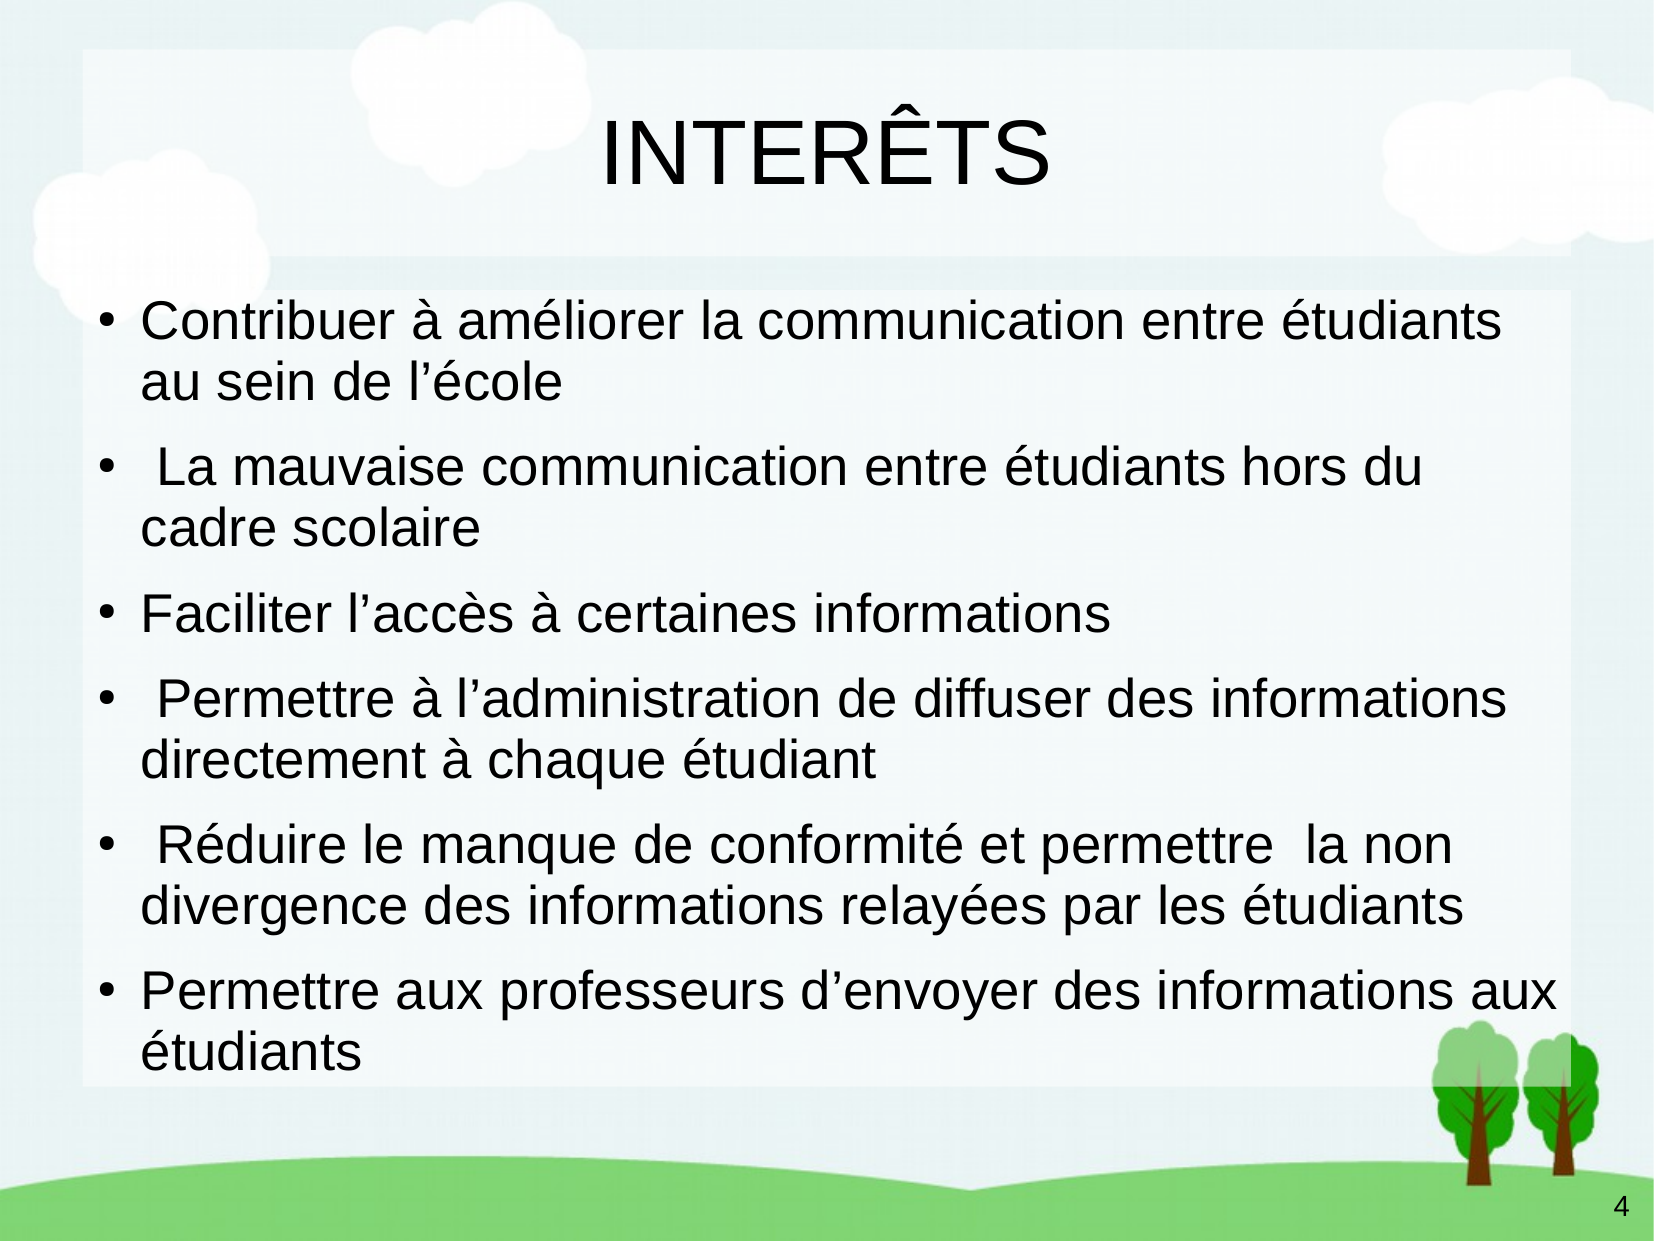

# INTERÊTS
Contribuer à améliorer la communication entre étudiants au sein de l’école
 La mauvaise communication entre étudiants hors du cadre scolaire
Faciliter l’accès à certaines informations
 Permettre à l’administration de diffuser des informations directement à chaque étudiant
 Réduire le manque de conformité et permettre la non divergence des informations relayées par les étudiants
Permettre aux professeurs d’envoyer des informations aux étudiants
4